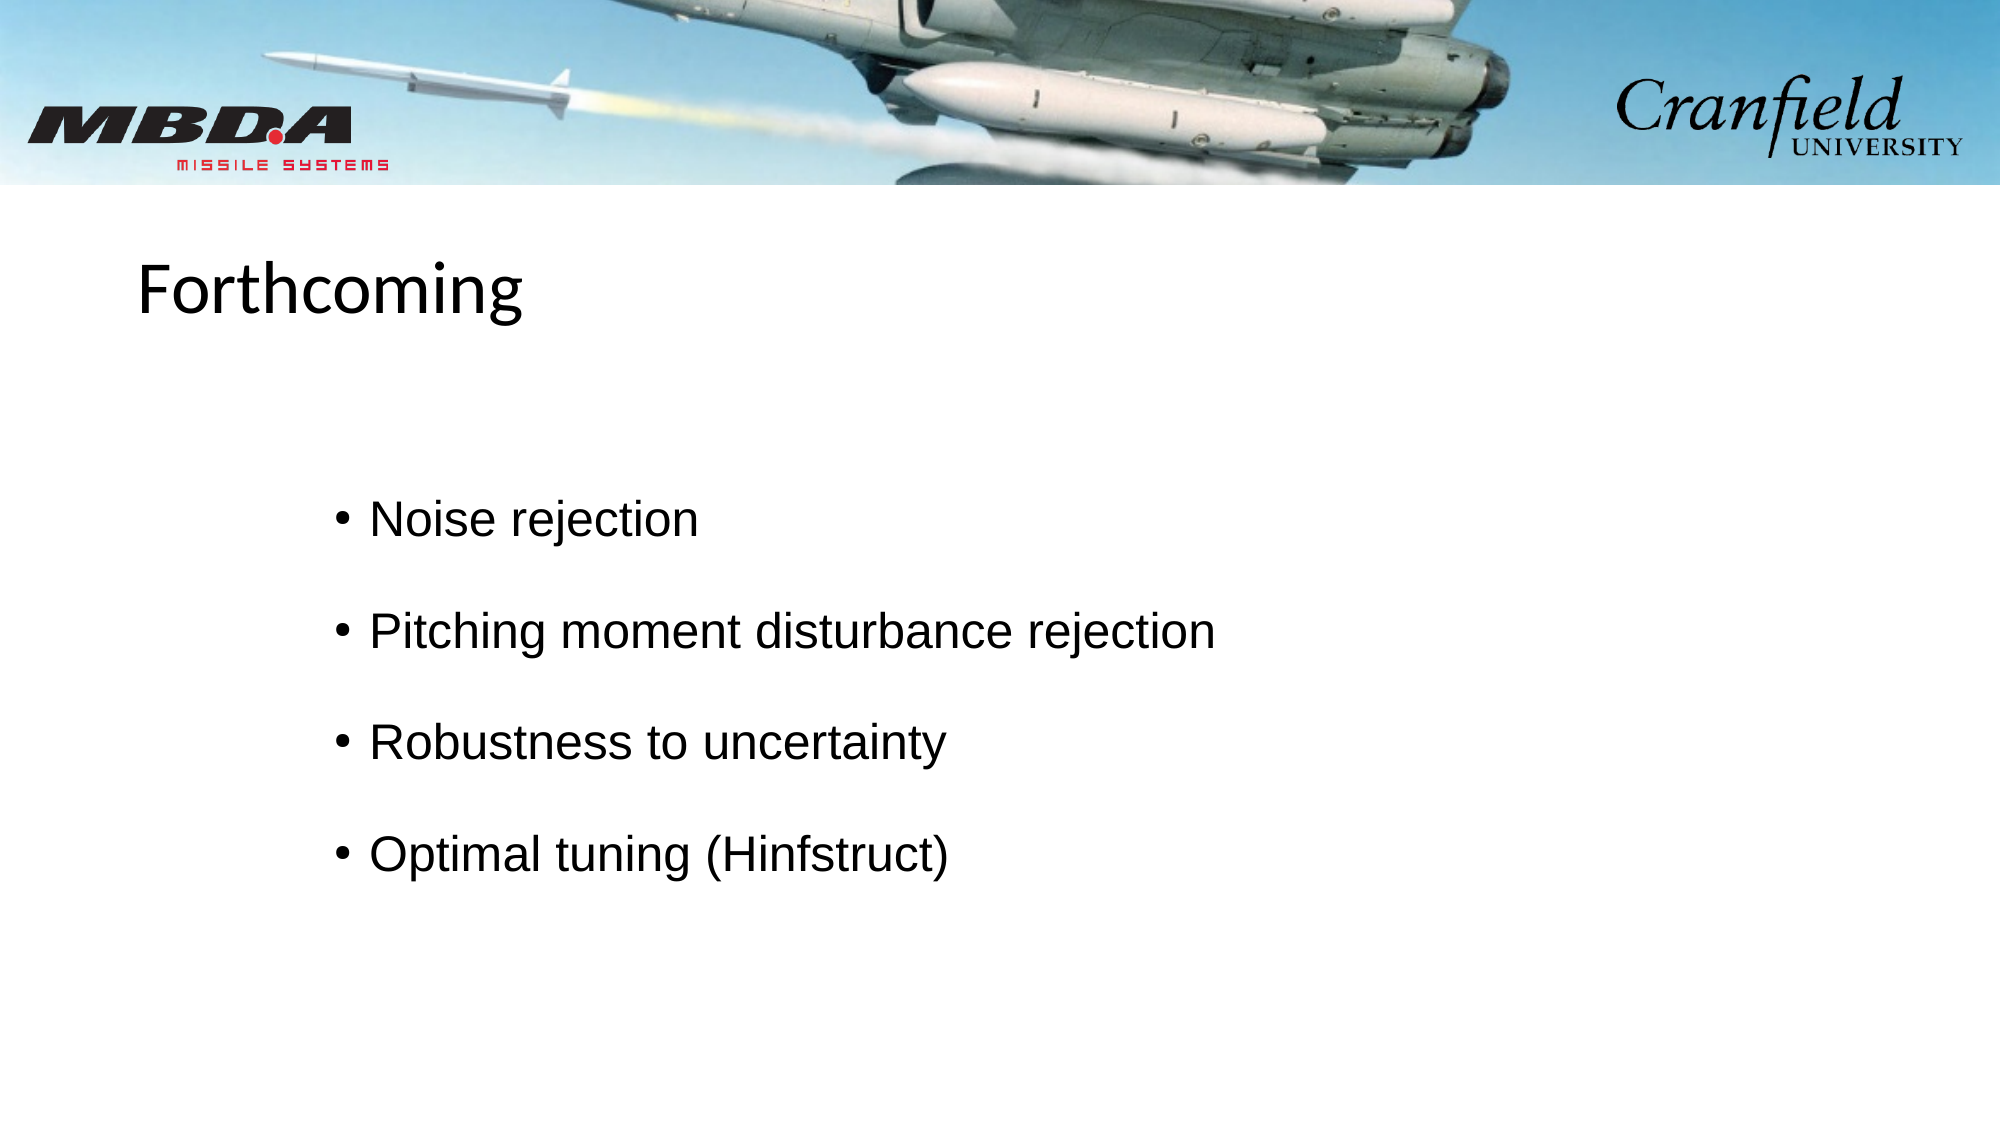

# Forthcoming
Noise rejection
Pitching moment disturbance rejection
Robustness to uncertainty
Optimal tuning (Hinfstruct)